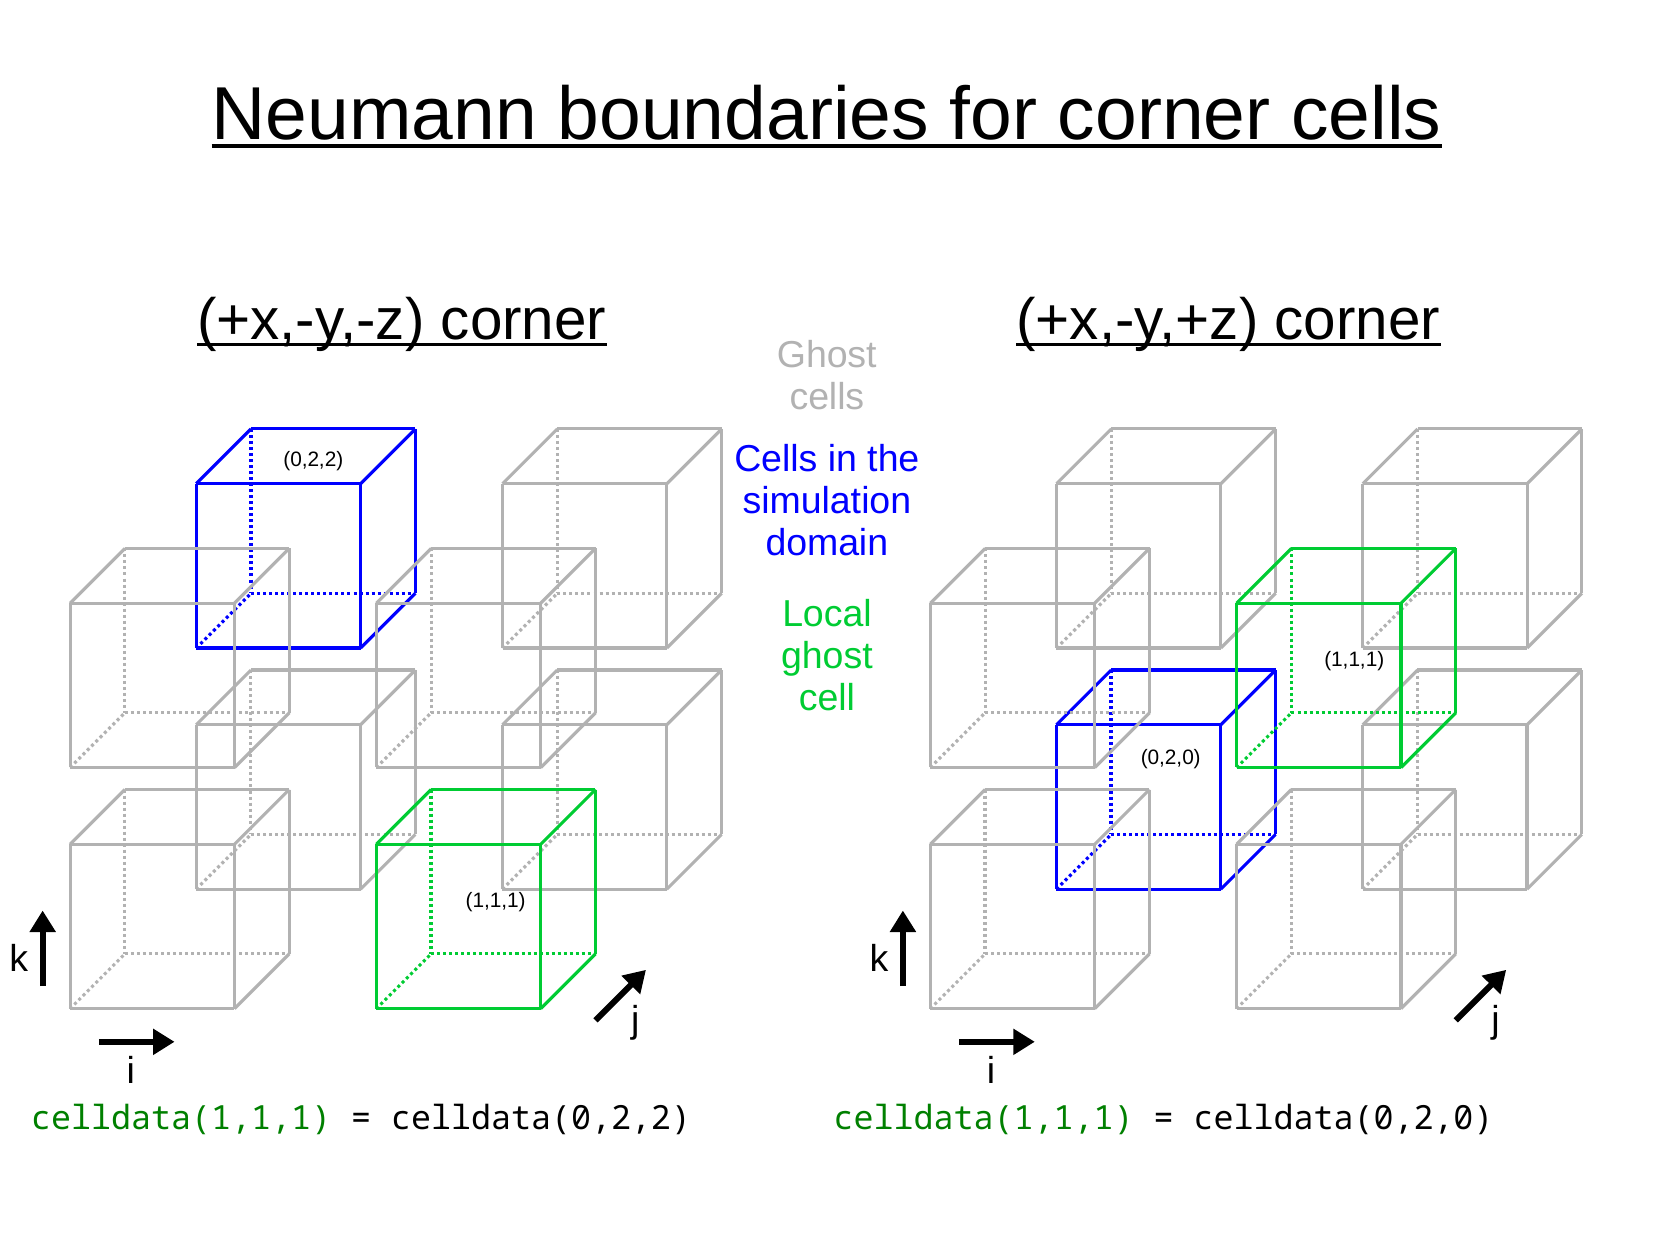

Neumann boundaries for corner cells
(+x,-y,-z) corner
(+x,-y,+z) corner
Ghost
cells
Cells in the simulation domain
(0,2,2)
Local ghost
cell
(1,1,1)
(0,2,0)
(1,1,1)
k
j
i
k
j
i
celldata(1,1,1) = celldata(0,2,2)
celldata(1,1,1) = celldata(0,2,0)